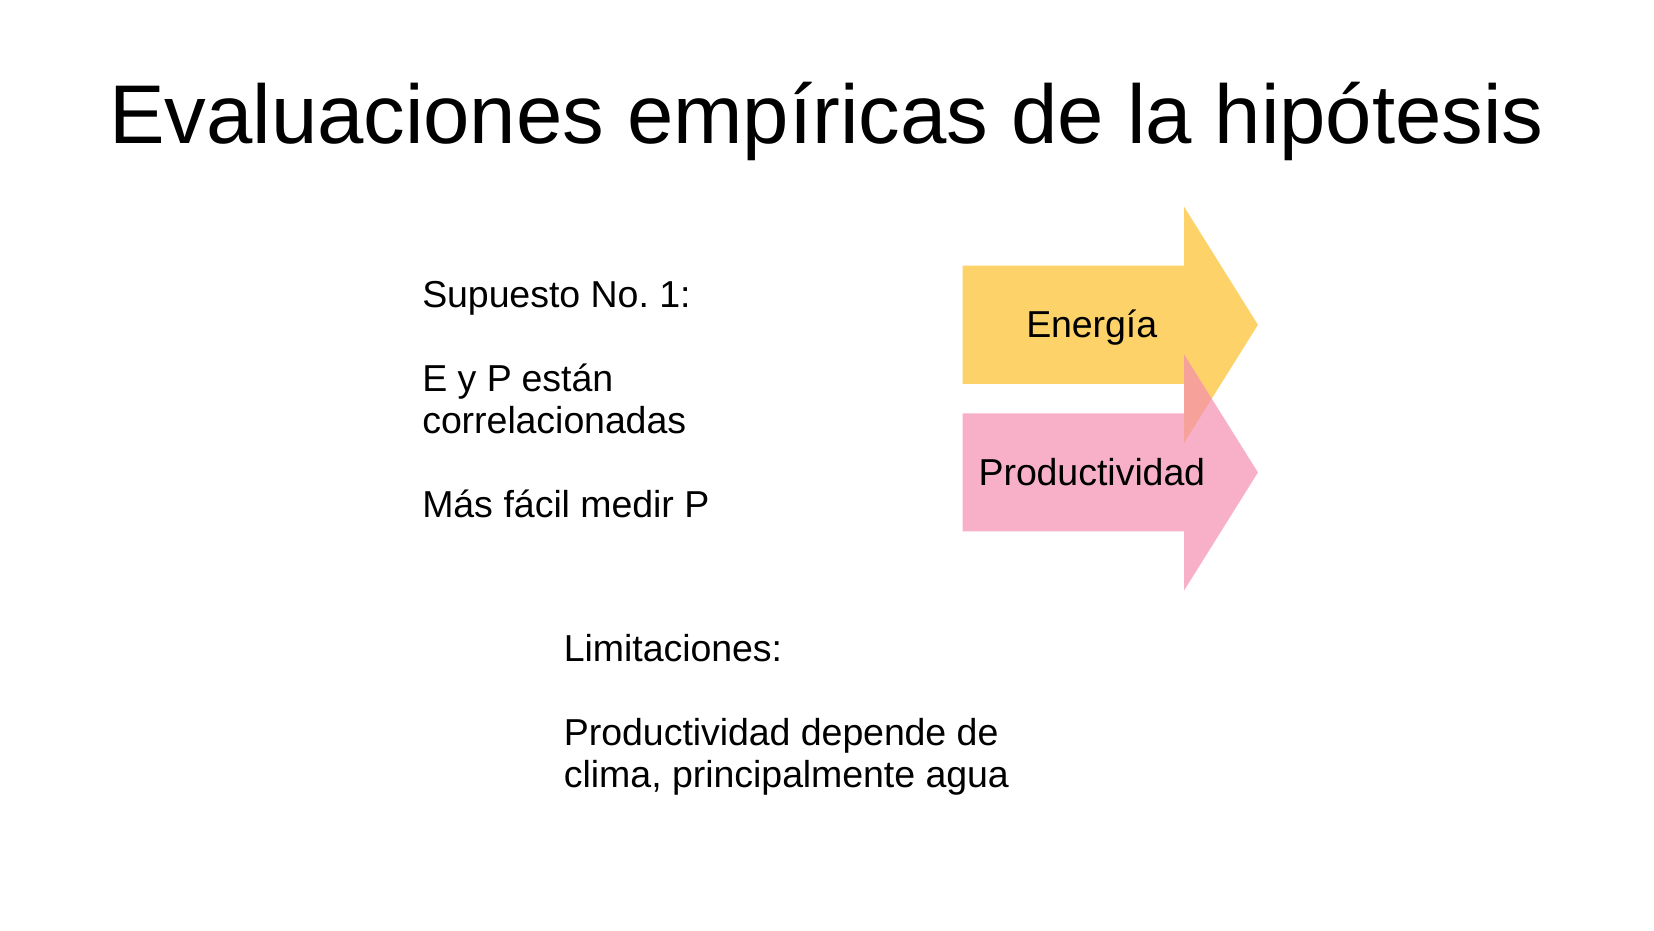

# Evaluaciones empíricas de la hipótesis
Energía
Supuesto No. 1:
E y P están correlacionadas
Más fácil medir P
Productividad
Limitaciones:
Productividad depende de clima, principalmente agua